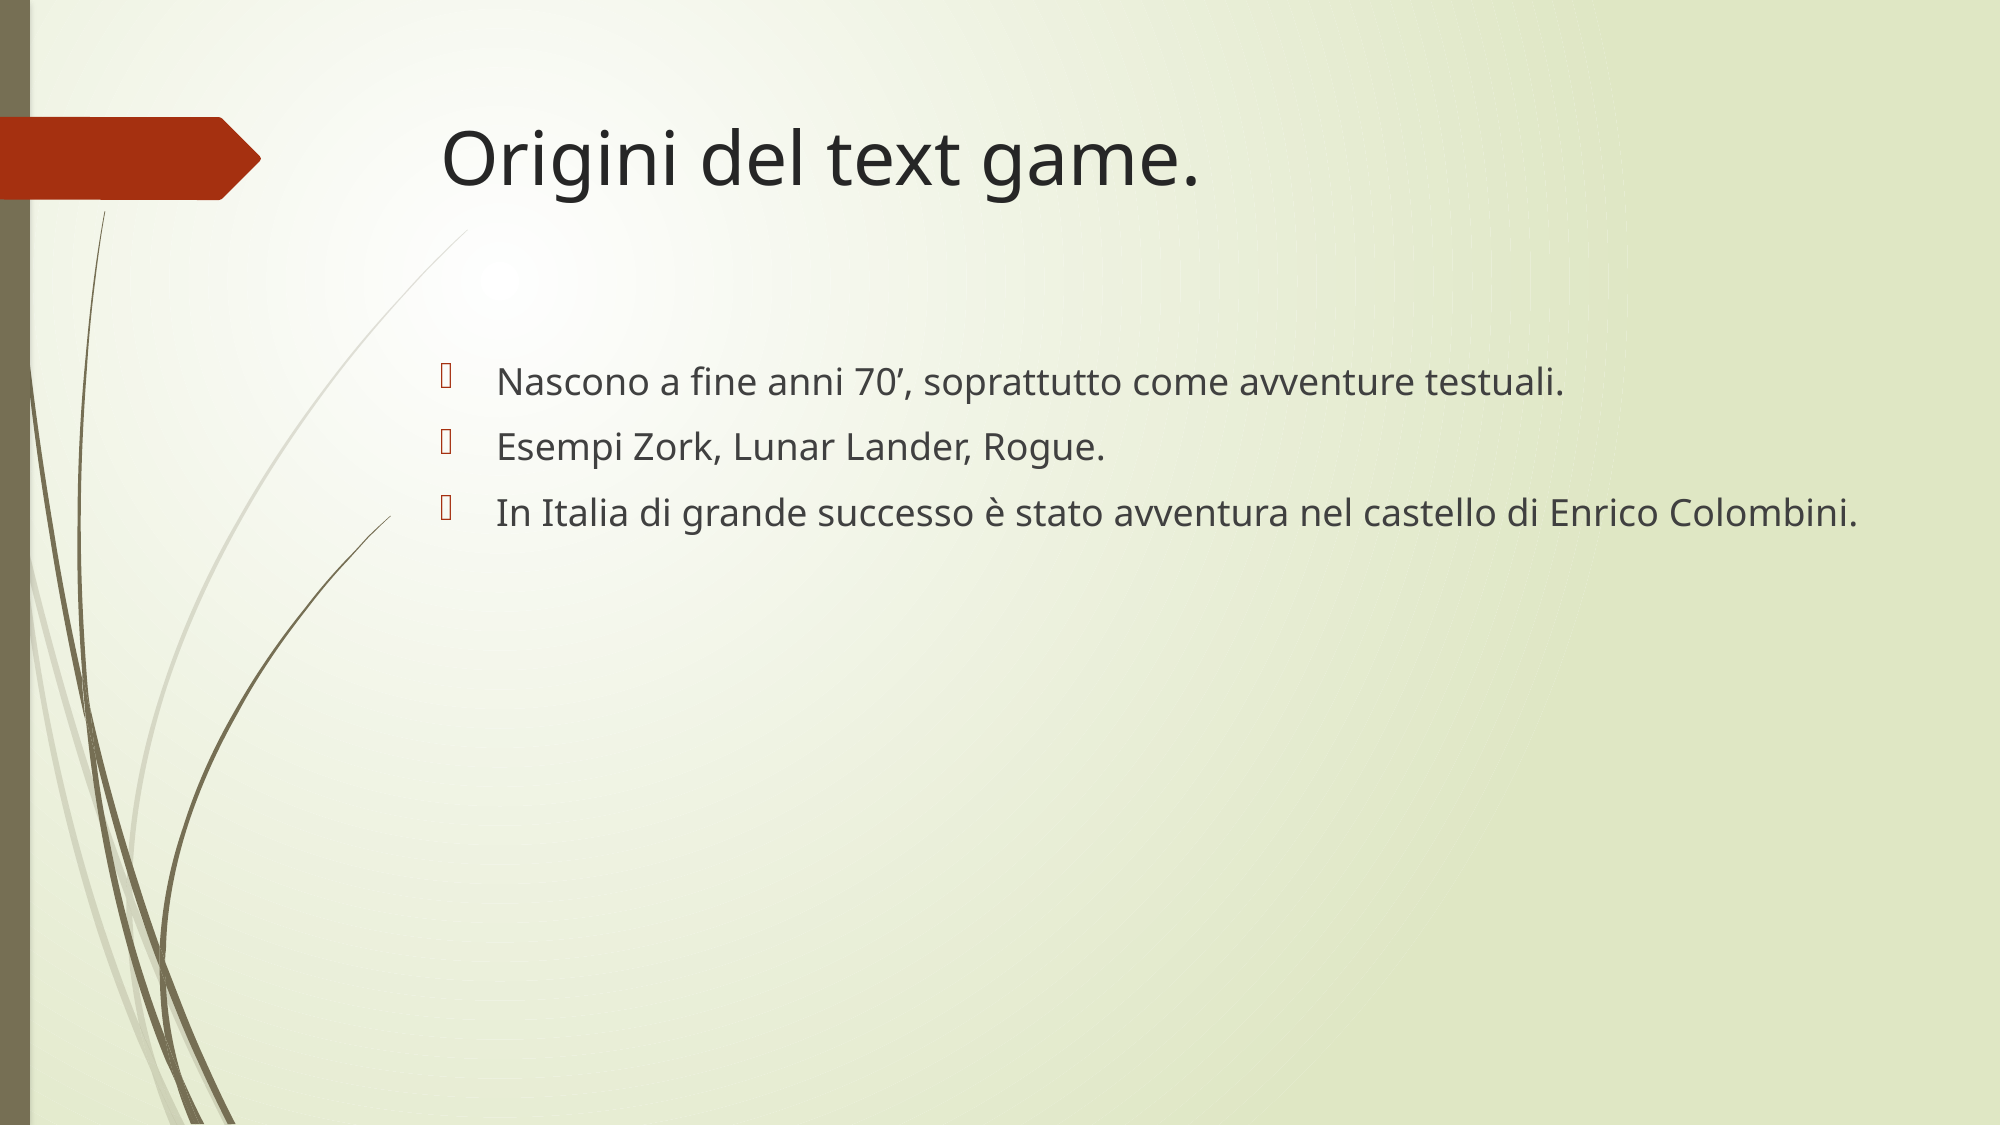

# Origini del text game.
Nascono a fine anni 70’, soprattutto come avventure testuali.
Esempi Zork, Lunar Lander, Rogue.
In Italia di grande successo è stato avventura nel castello di Enrico Colombini.